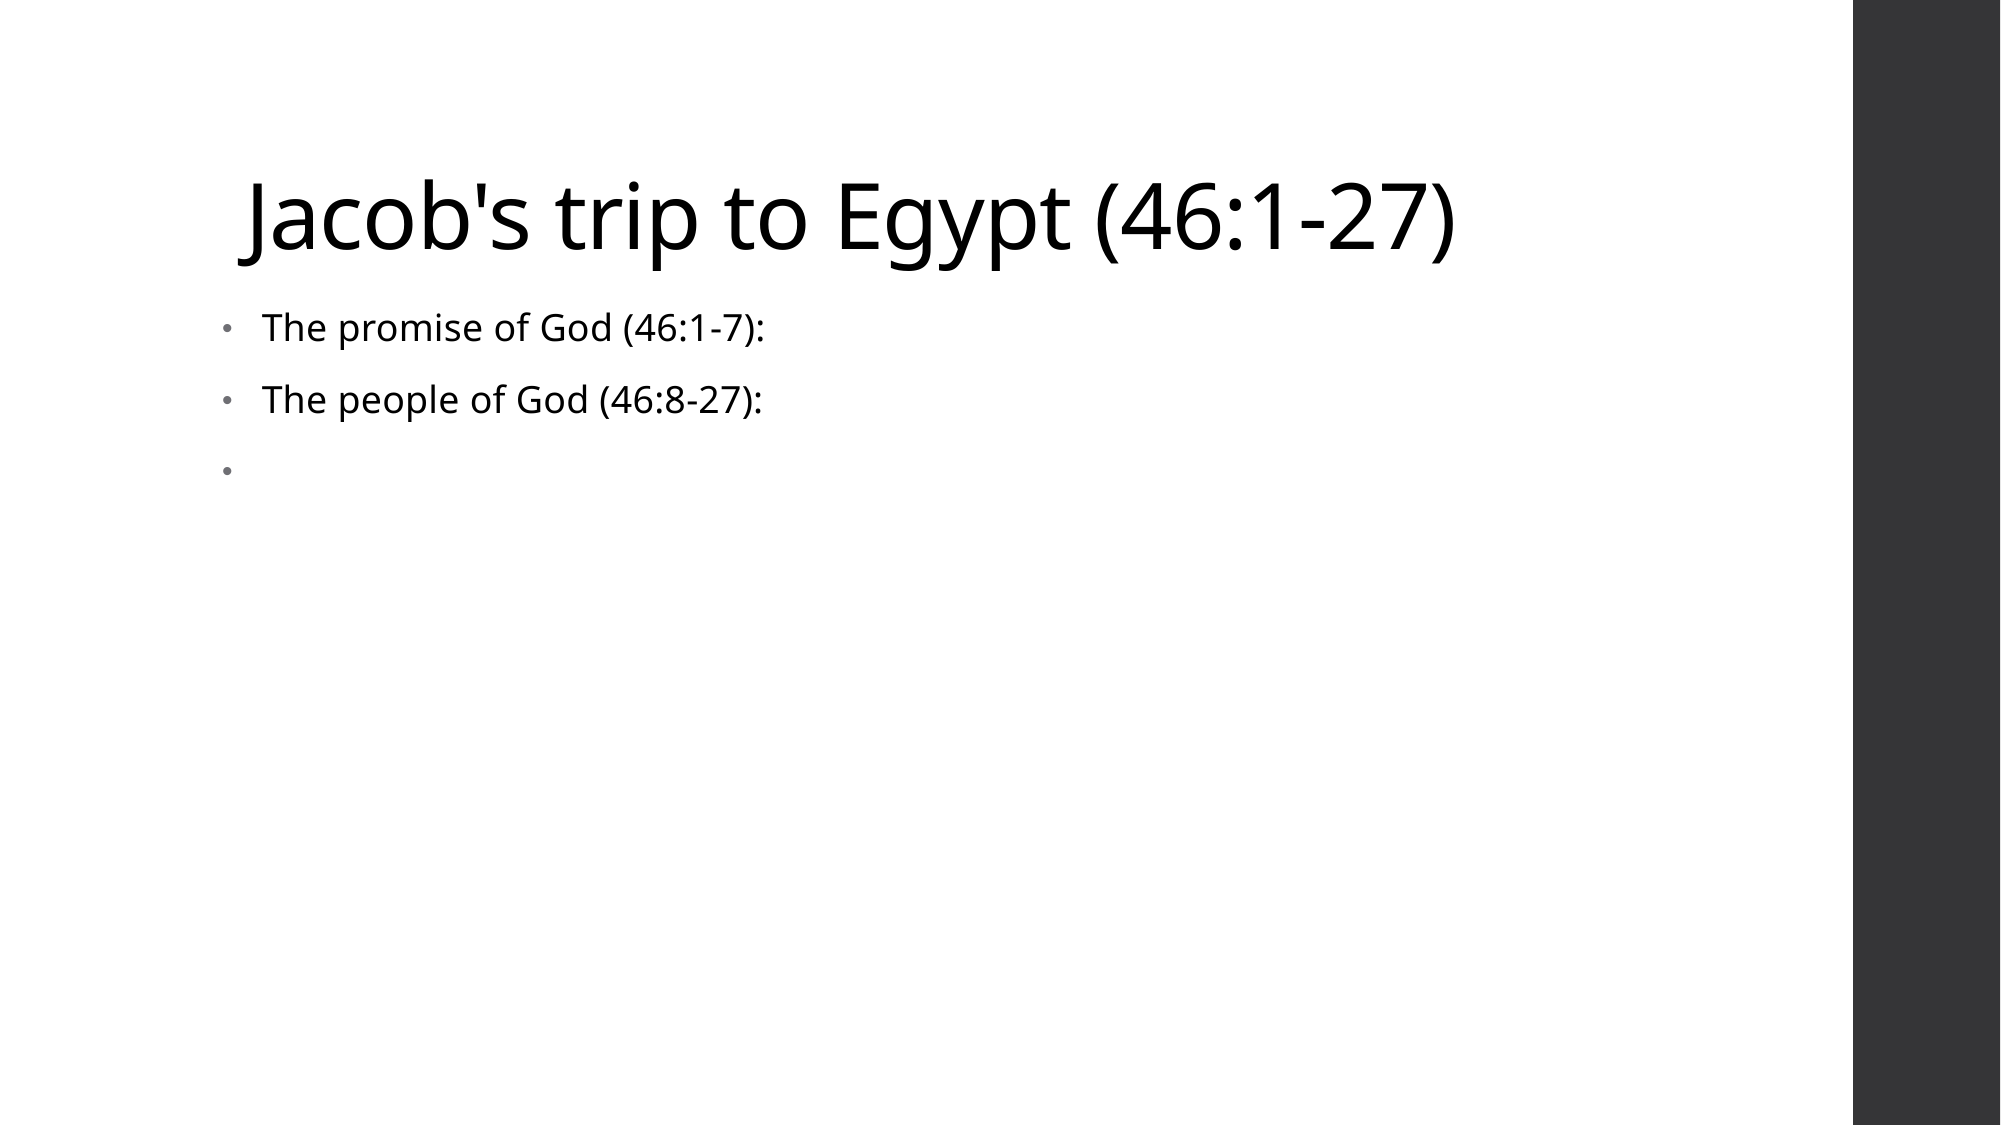

# Jacob's trip to Egypt (46:1-27)
 The promise of God (46:1-7):
 The people of God (46:8-27):